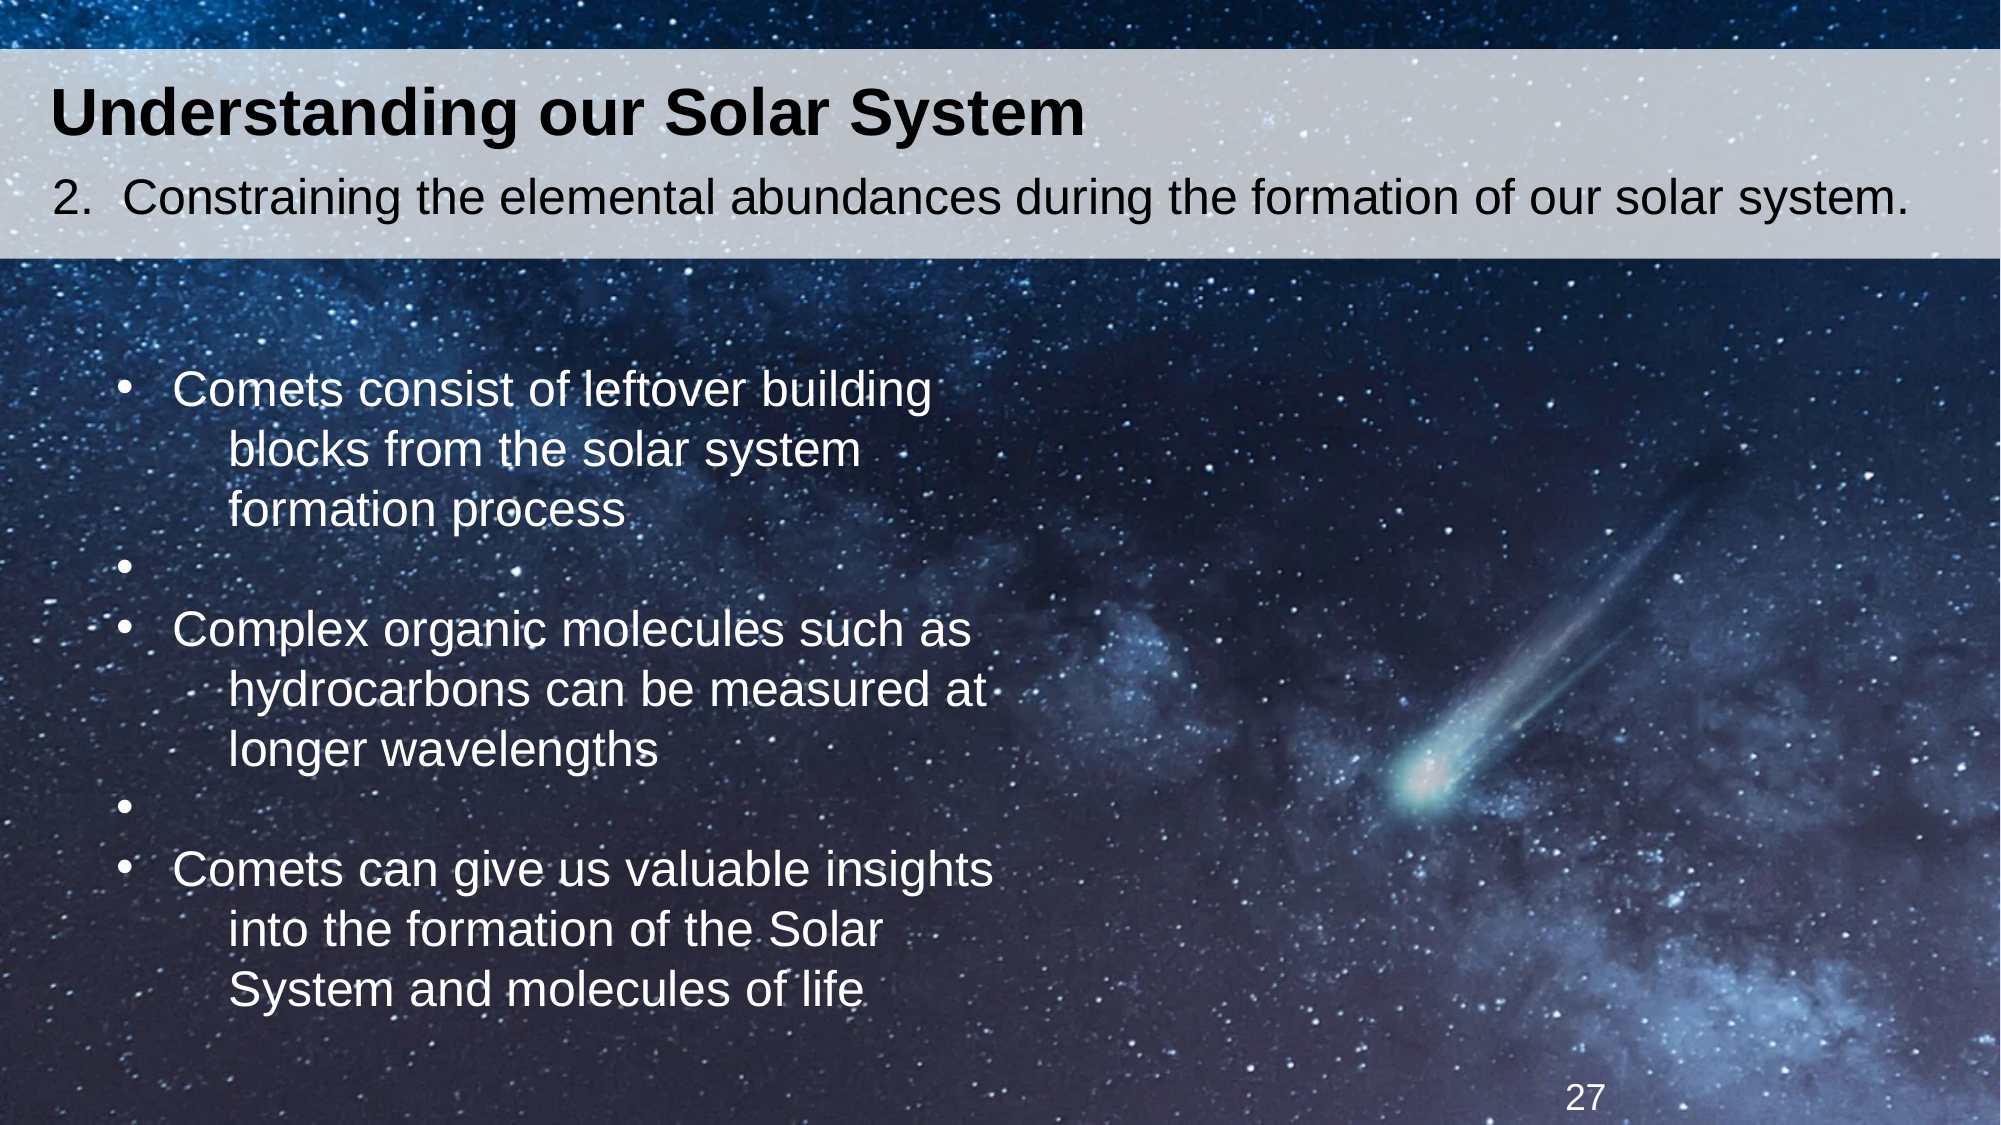

Understanding our Solar System
2. Constraining the elemental abundances during the formation of our solar system.
Comets consist of leftover building blocks from the solar system formation process
Complex organic molecules such as hydrocarbons can be measured at longer wavelengths
Comets can give us valuable insights into the formation of the Solar System and molecules of life
18